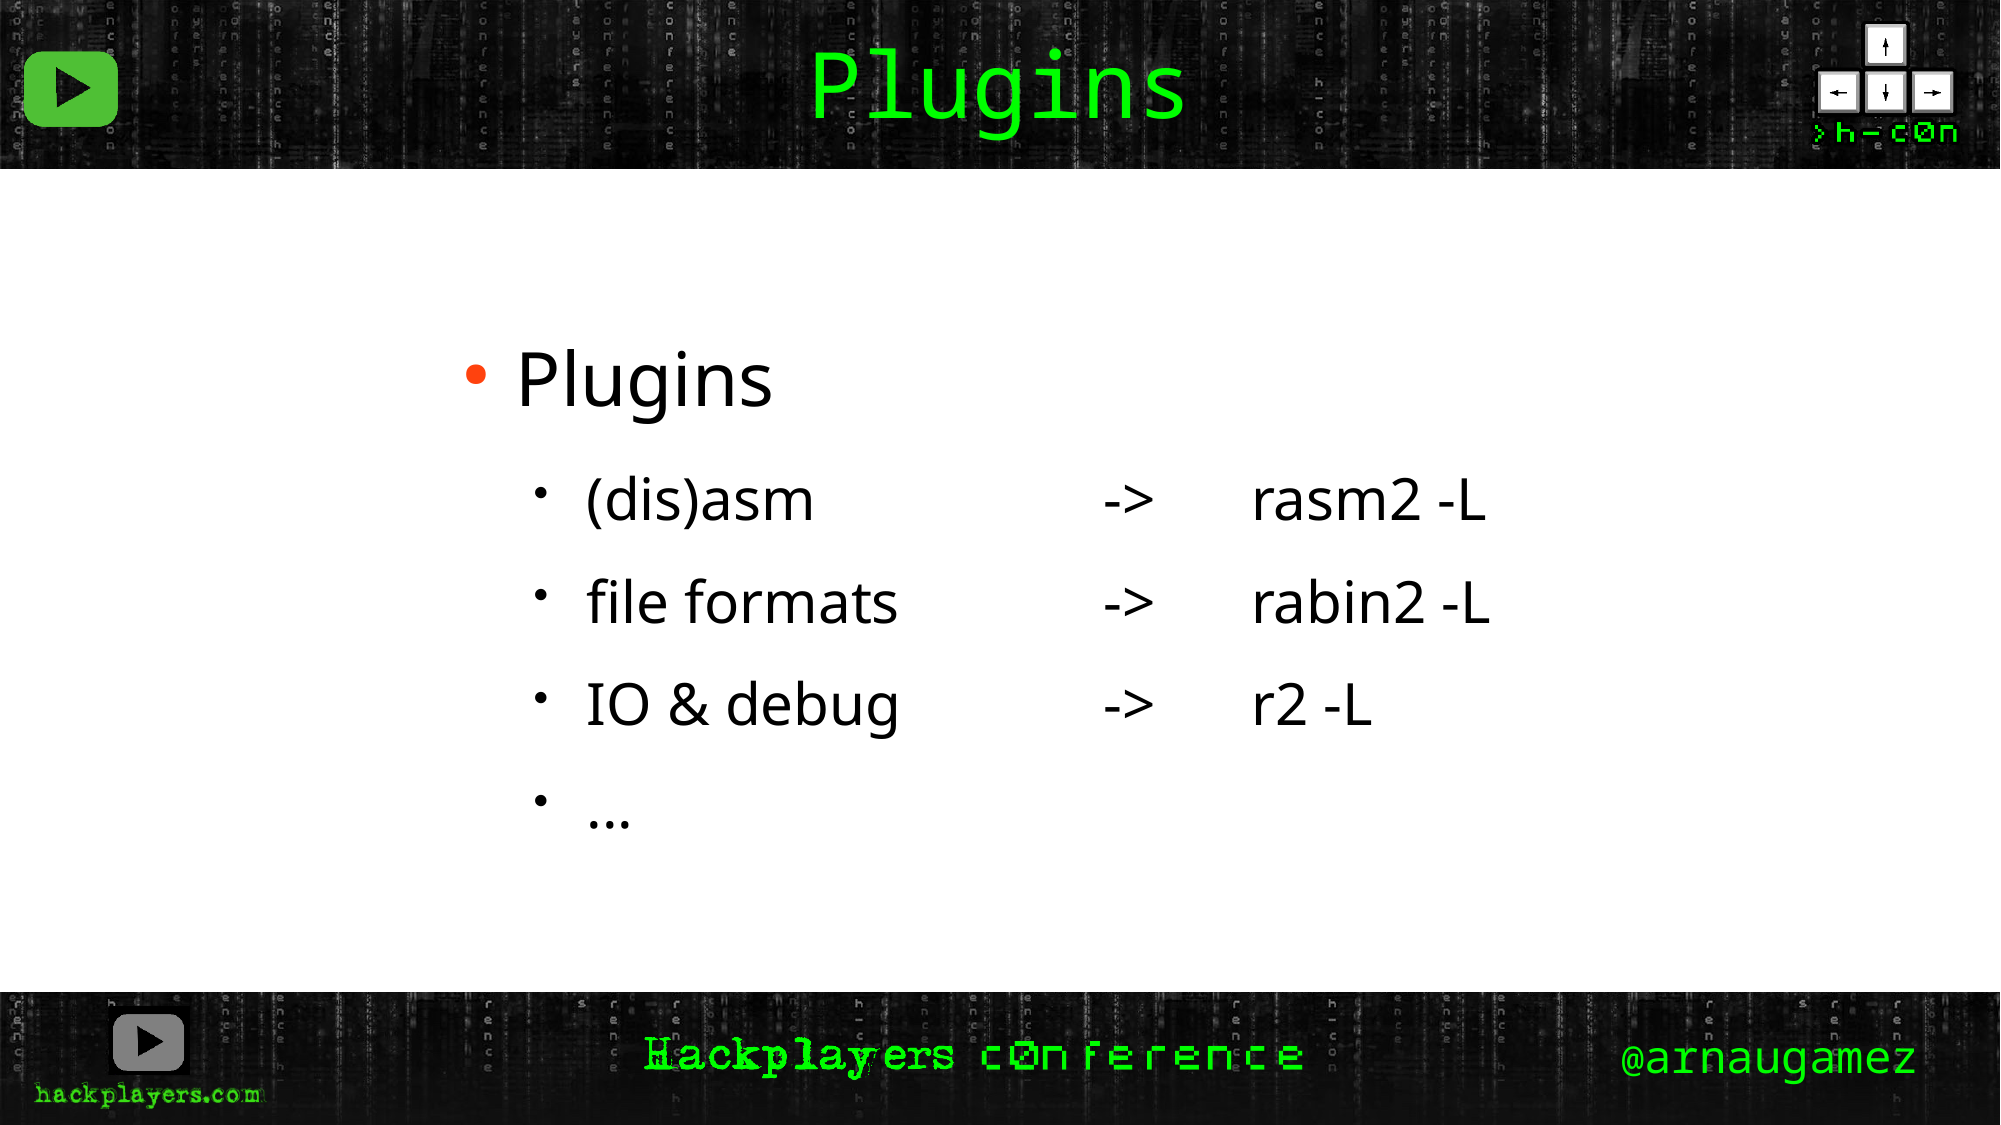

# Plugins
Plugins
(dis)asm				->		rasm2 -L
file formats			-> 		rabin2 -L
IO & debug			-> 		r2 -L
...